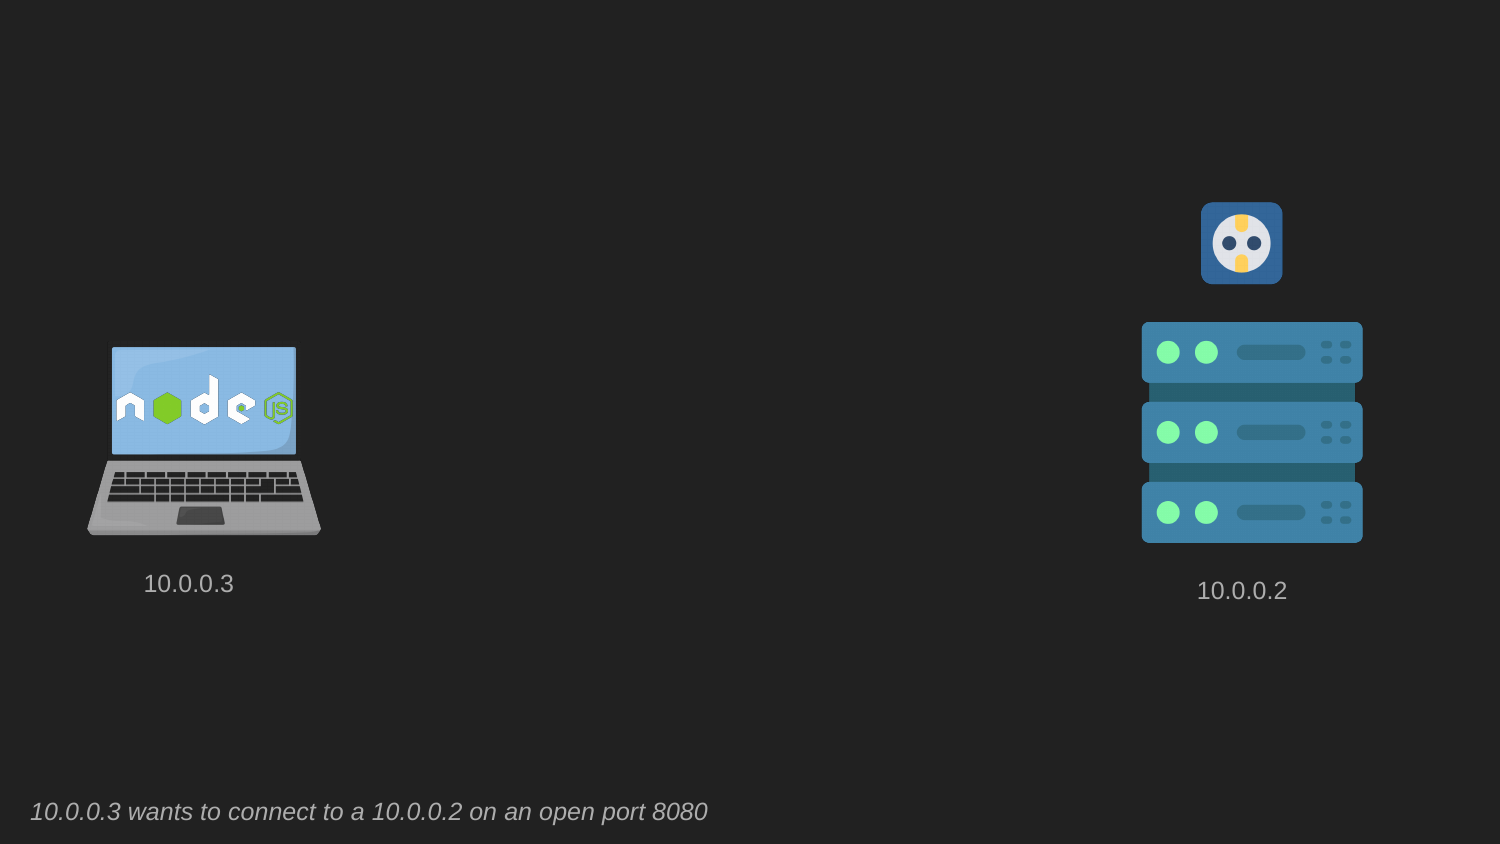

10.0.0.3
10.0.0.2
10.0.0.3 wants to connect to a 10.0.0.2 on an open port 8080